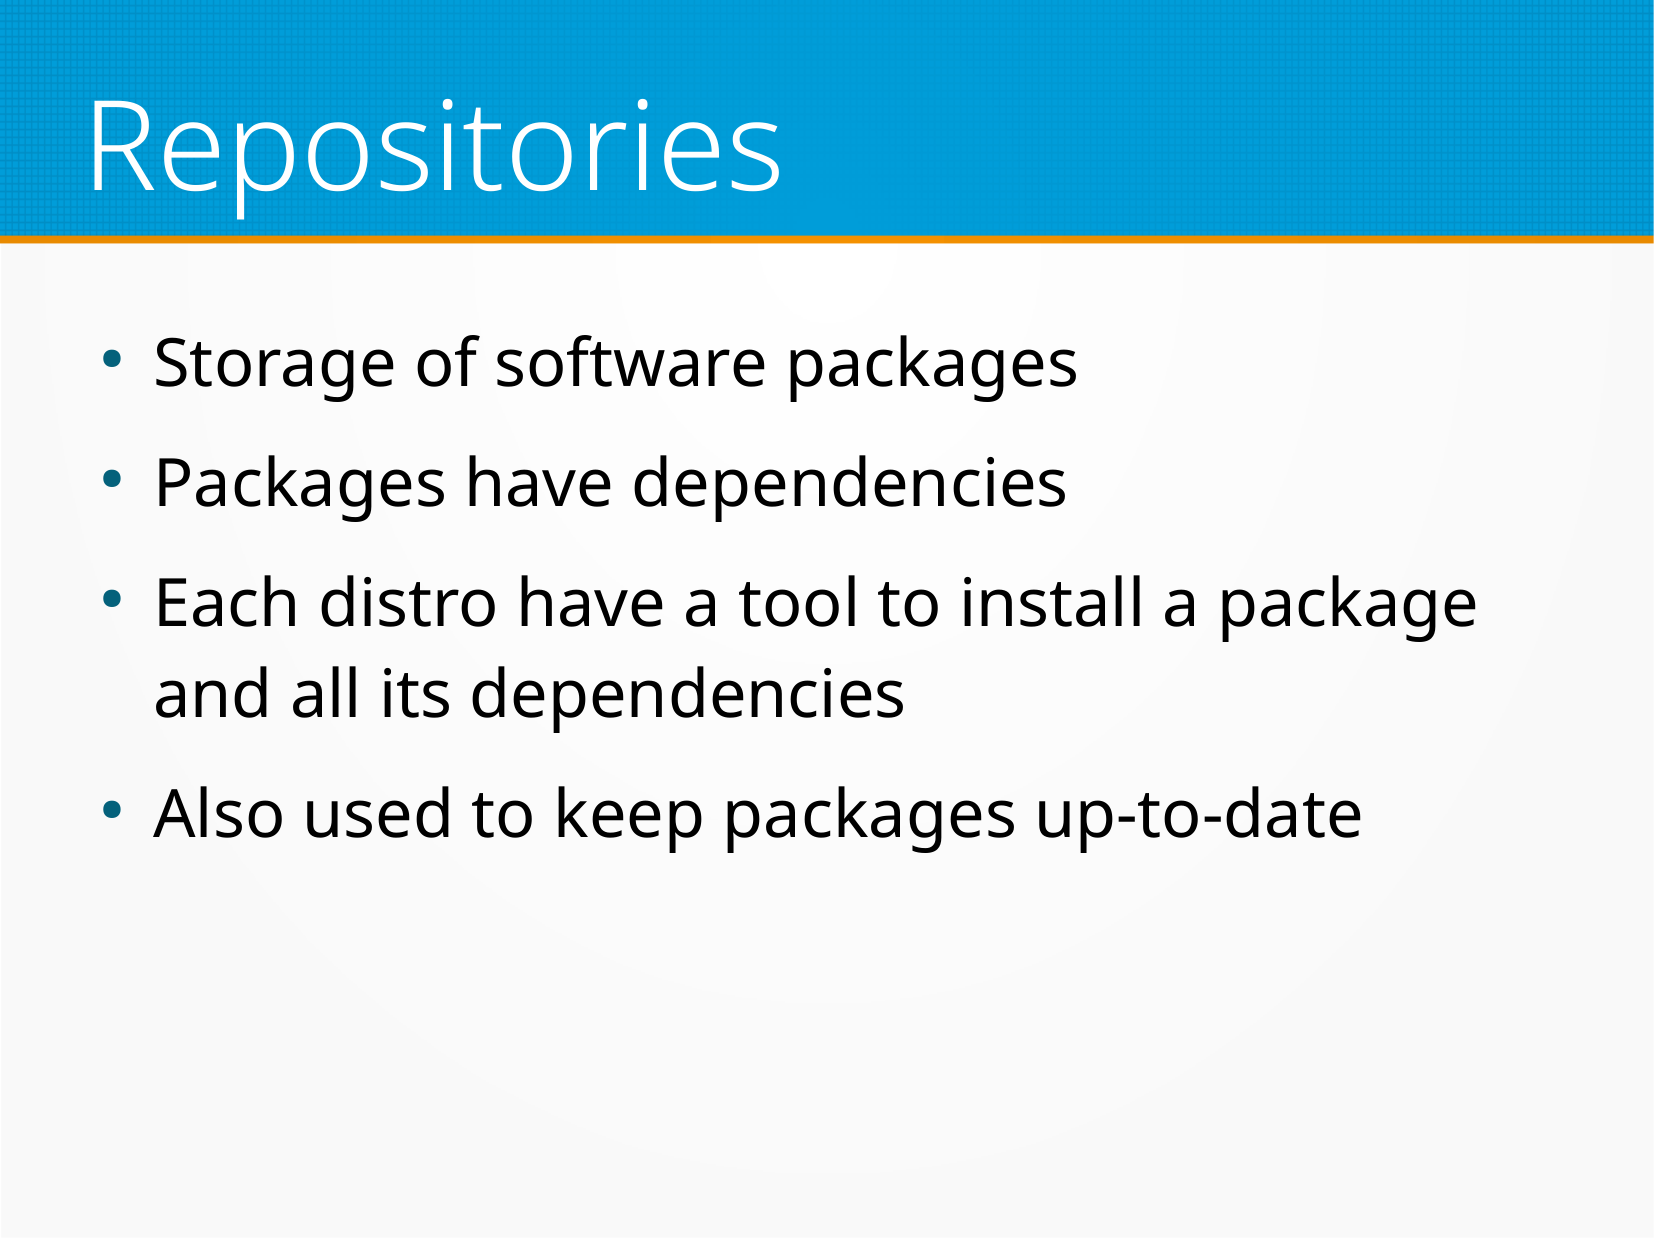

# Repositories
Storage of software packages
Packages have dependencies
Each distro have a tool to install a package and all its dependencies
Also used to keep packages up-to-date